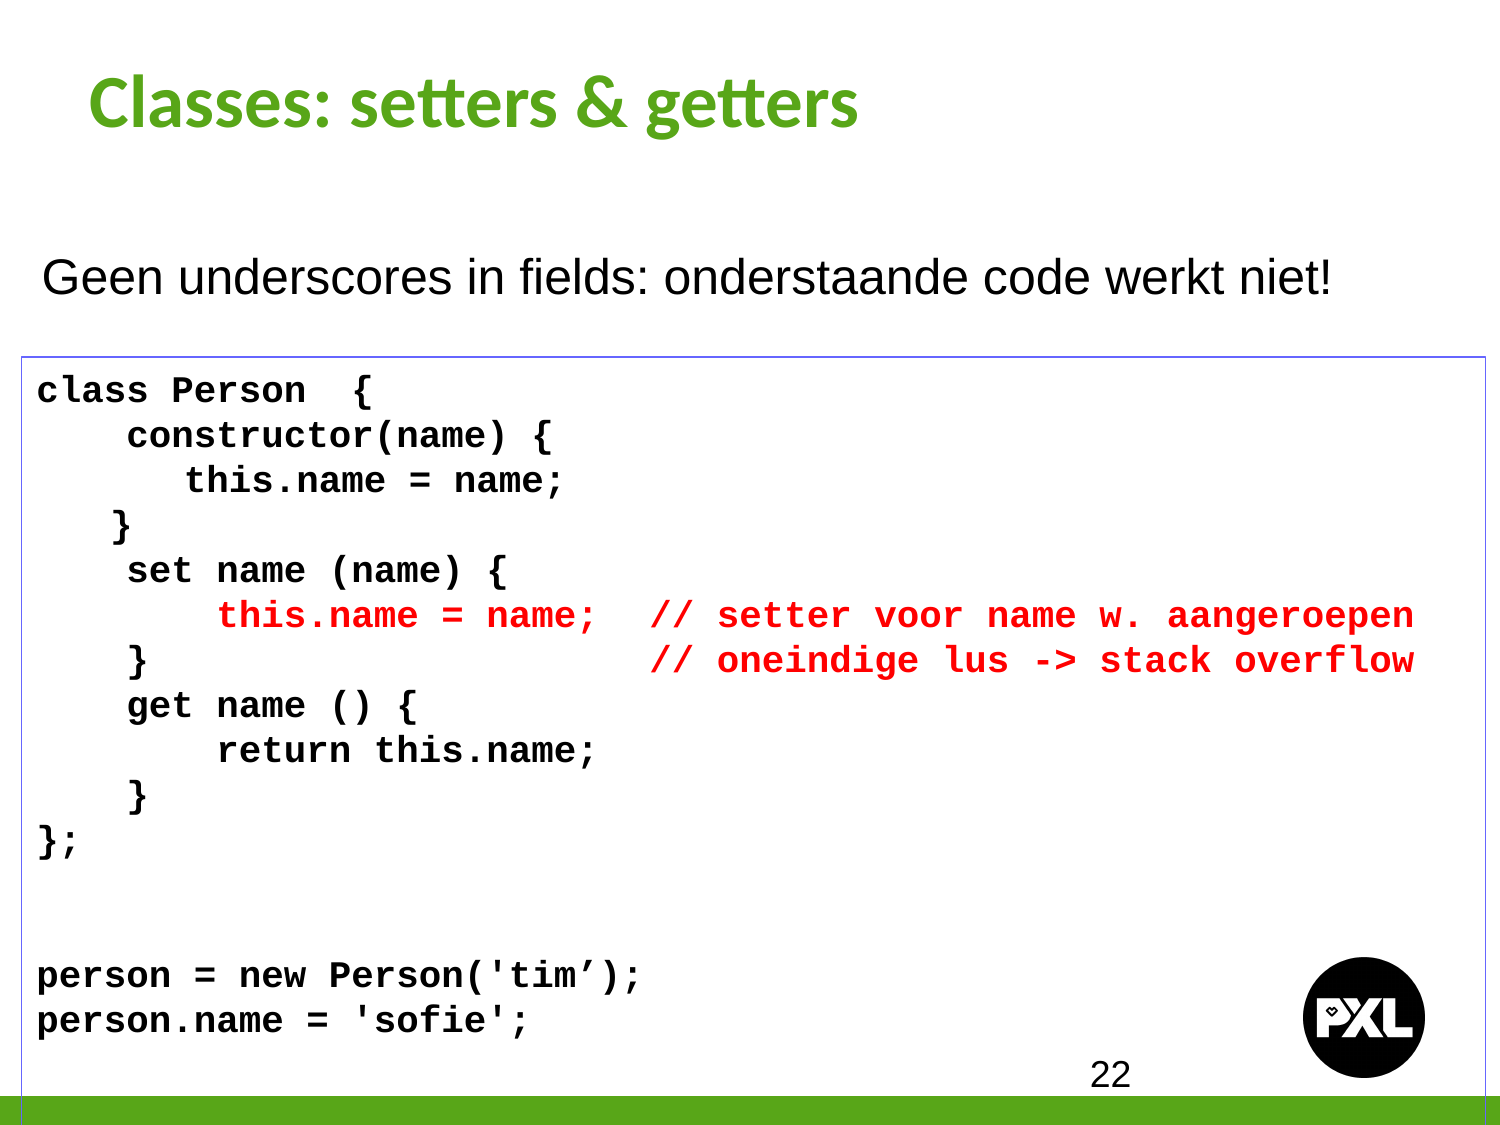

Classes: setters & getters
Geen underscores in fields: onderstaande code werkt niet!
class Person {
 constructor(name) {
		this.name = name;
	}
 set name (name) {
 this.name = name;	 // setter voor name w. aangeroepen
 } 							 // oneindige lus -> stack overflow
 get name () {
 return this.name;
 }
};
person = new Person('tim’);
person.name = 'sofie';